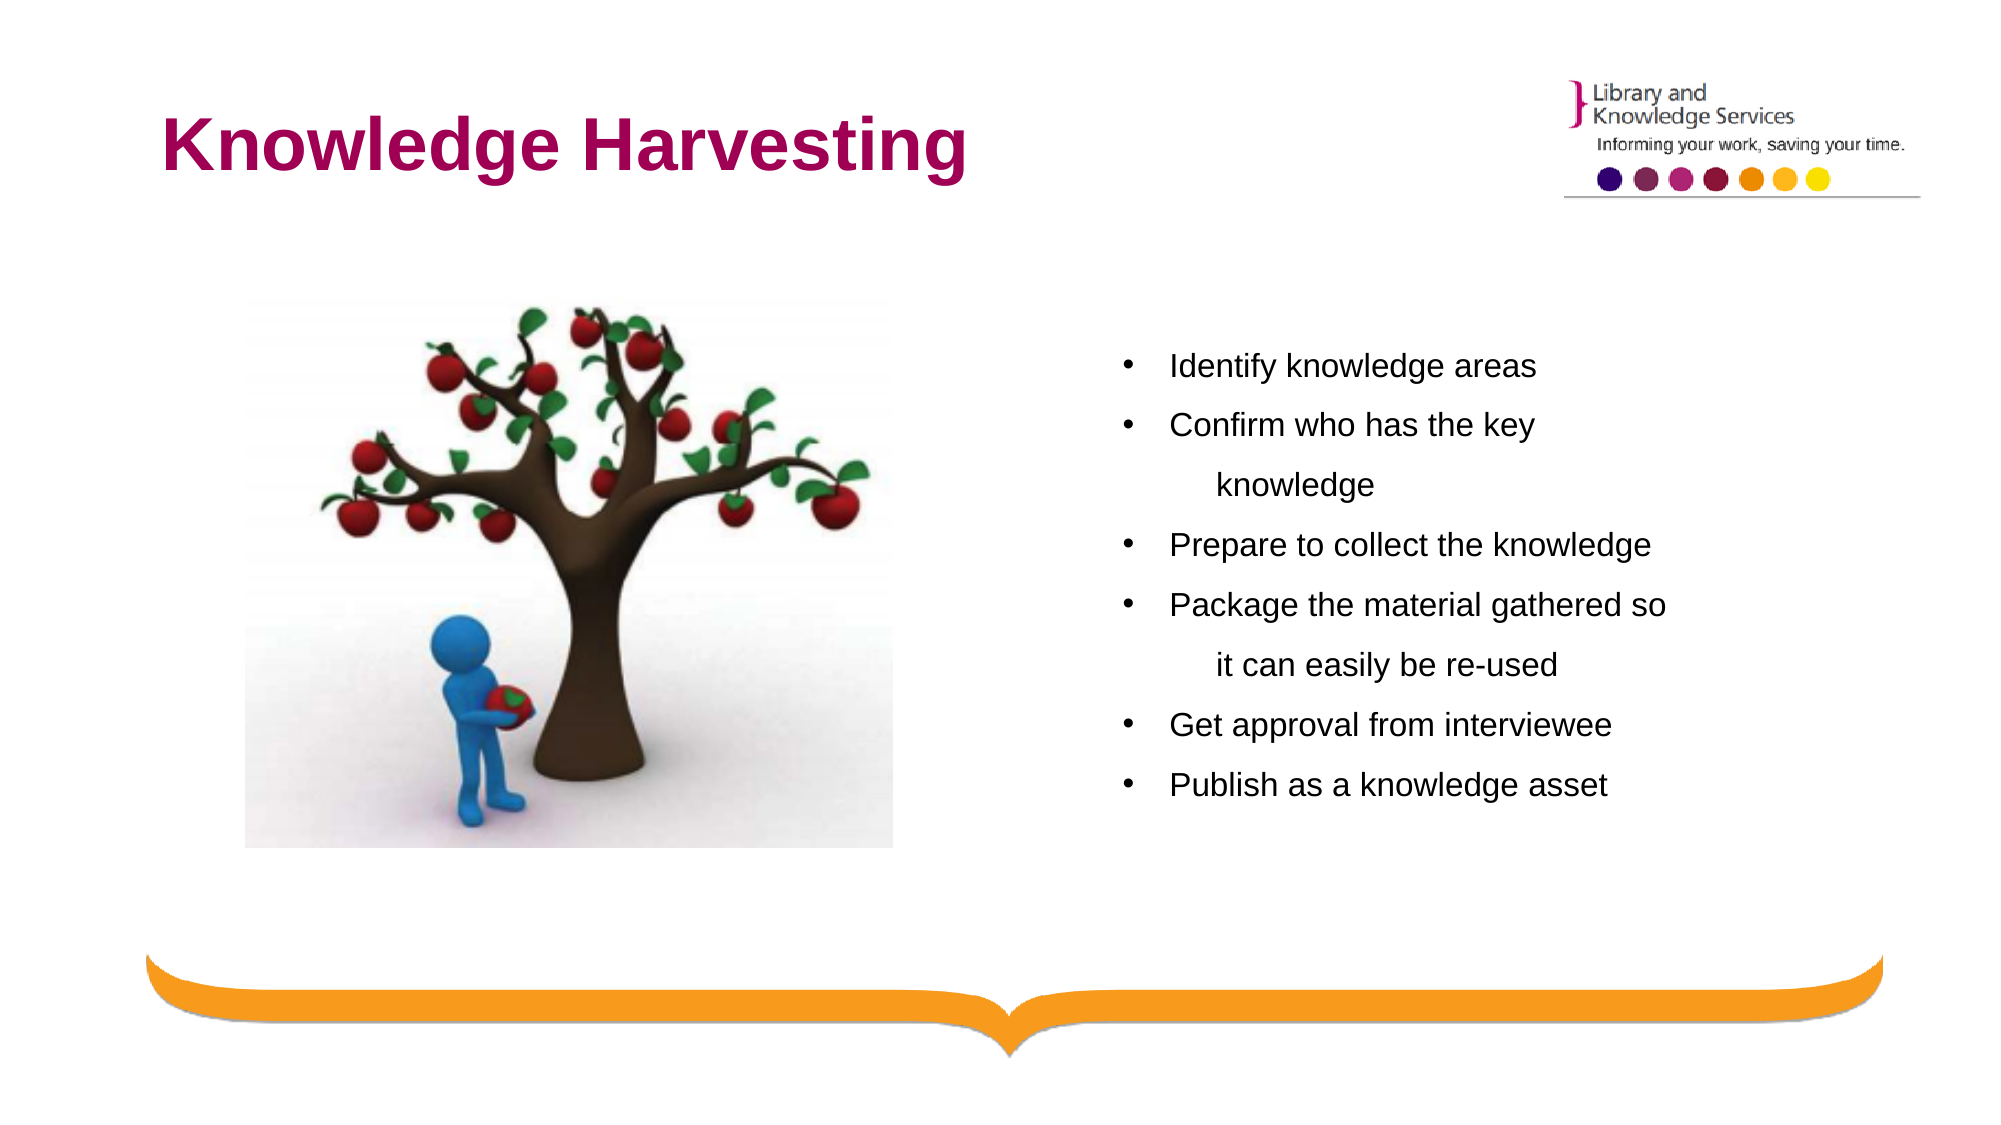

# Knowledge Harvesting
Identify knowledge areas
Confirm who has the key knowledge
Prepare to collect the knowledge
Package the material gathered so it can easily be re-used
Get approval from interviewee
Publish as a knowledge asset